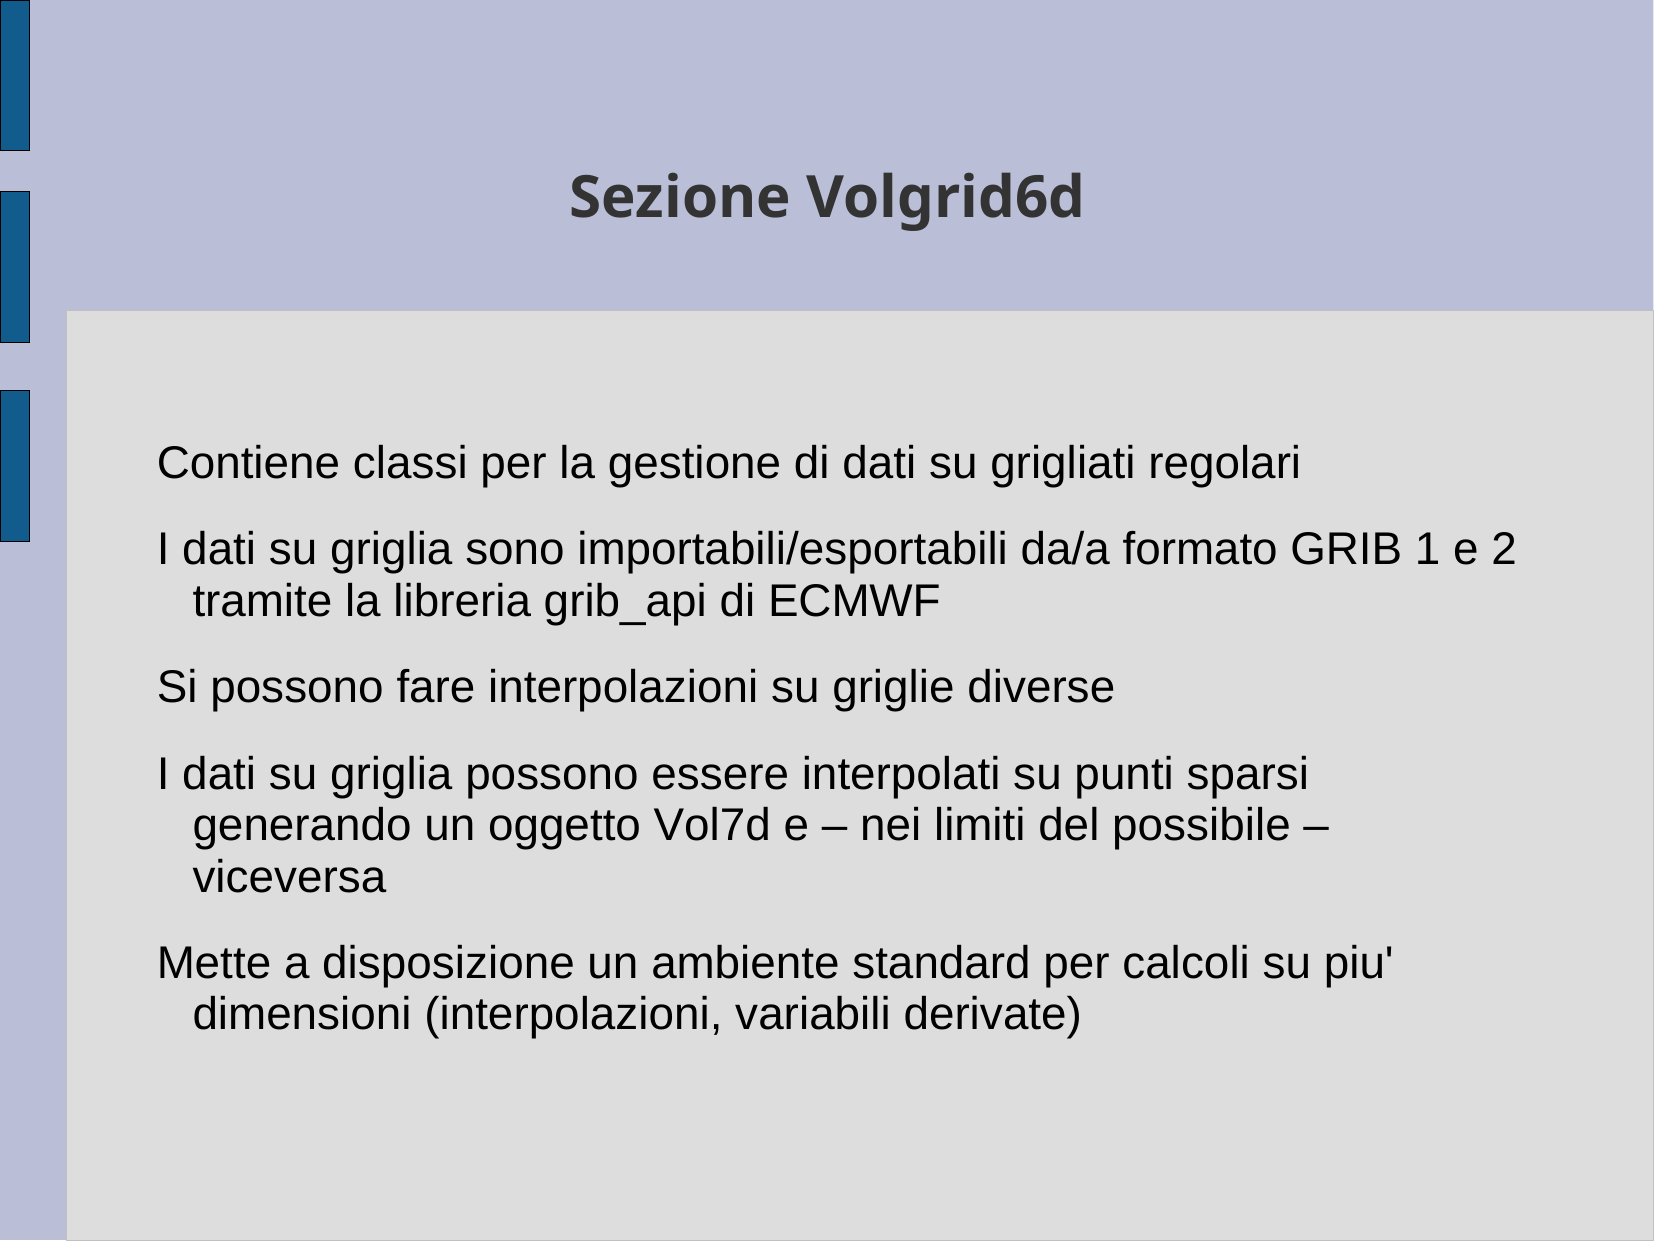

# Sezione Volgrid6d
Contiene classi per la gestione di dati su grigliati regolari
I dati su griglia sono importabili/esportabili da/a formato GRIB 1 e 2 tramite la libreria grib_api di ECMWF
Si possono fare interpolazioni su griglie diverse
I dati su griglia possono essere interpolati su punti sparsi generando un oggetto Vol7d e – nei limiti del possibile – viceversa
Mette a disposizione un ambiente standard per calcoli su piu' dimensioni (interpolazioni, variabili derivate)